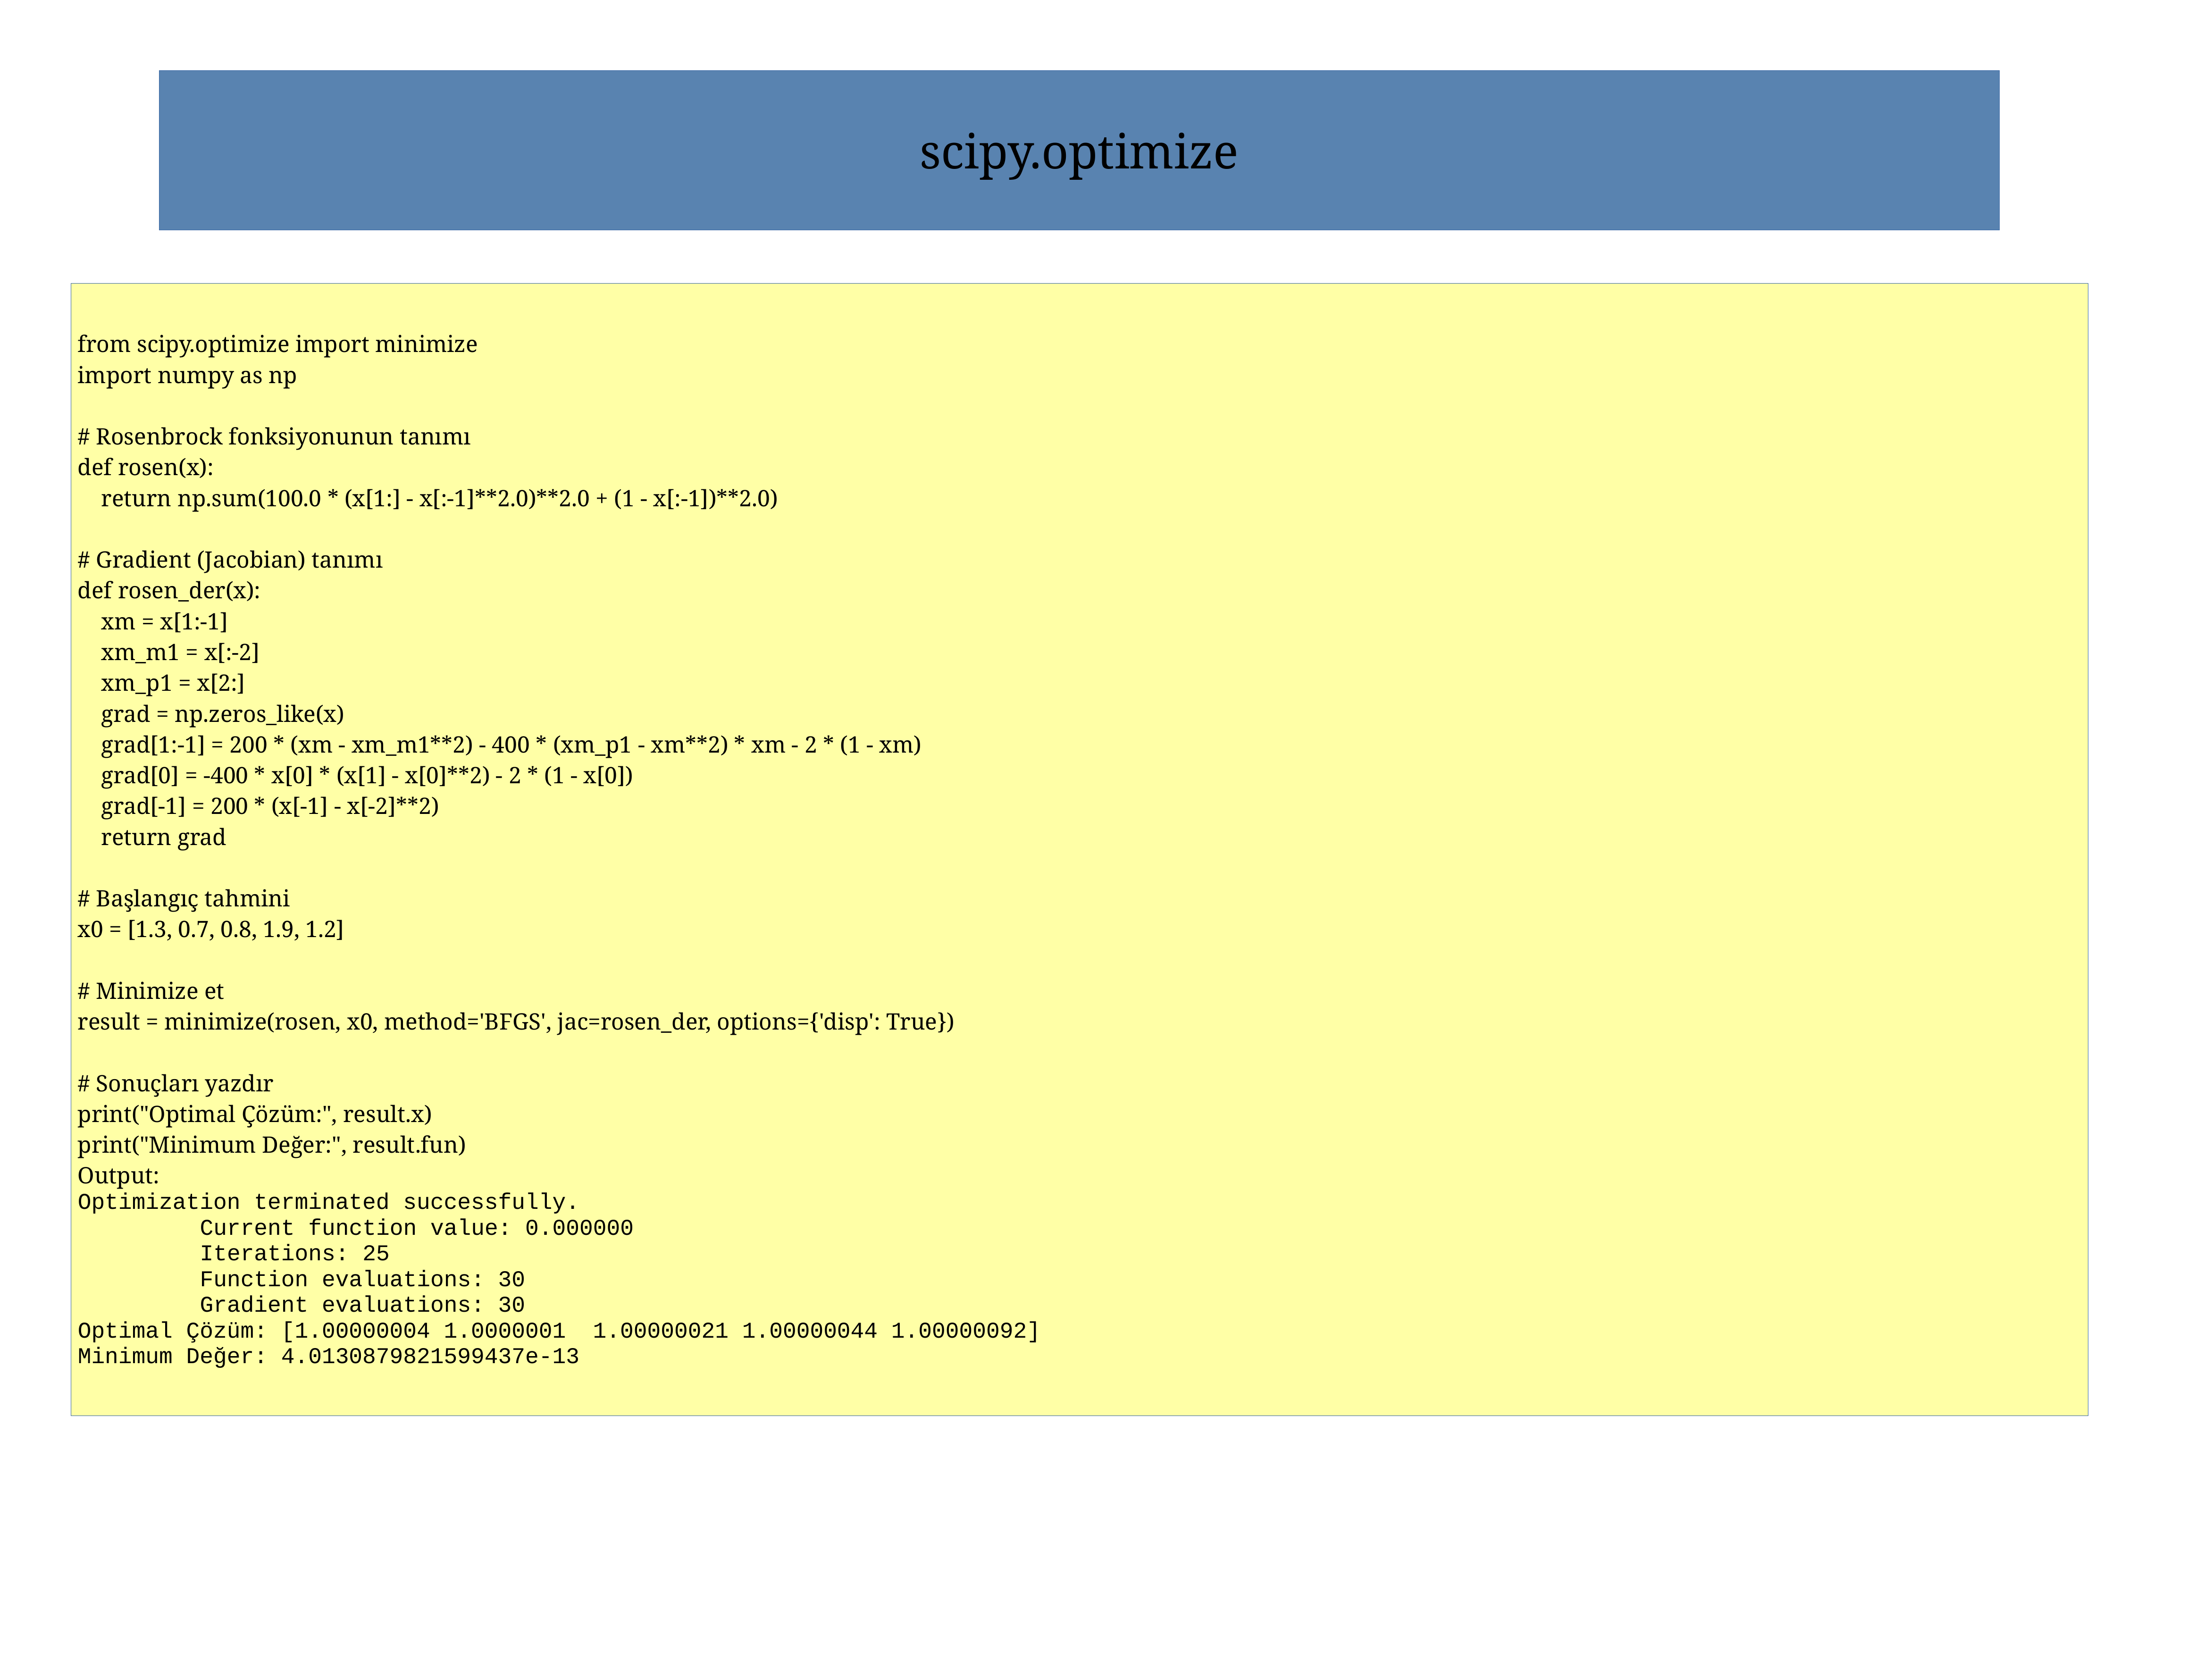

scipy.optimize
from scipy.optimize import minimize
import numpy as np
# Rosenbrock fonksiyonunun tanımı
def rosen(x):
 return np.sum(100.0 * (x[1:] - x[:-1]**2.0)**2.0 + (1 - x[:-1])**2.0)
# Gradient (Jacobian) tanımı
def rosen_der(x):
 xm = x[1:-1]
 xm_m1 = x[:-2]
 xm_p1 = x[2:]
 grad = np.zeros_like(x)
 grad[1:-1] = 200 * (xm - xm_m1**2) - 400 * (xm_p1 - xm**2) * xm - 2 * (1 - xm)
 grad[0] = -400 * x[0] * (x[1] - x[0]**2) - 2 * (1 - x[0])
 grad[-1] = 200 * (x[-1] - x[-2]**2)
 return grad
# Başlangıç tahmini
x0 = [1.3, 0.7, 0.8, 1.9, 1.2]
# Minimize et
result = minimize(rosen, x0, method='BFGS', jac=rosen_der, options={'disp': True})
# Sonuçları yazdır
print("Optimal Çözüm:", result.x)
print("Minimum Değer:", result.fun)
Output:
Optimization terminated successfully.
 Current function value: 0.000000
 Iterations: 25
 Function evaluations: 30
 Gradient evaluations: 30
Optimal Çözüm: [1.00000004 1.0000001 1.00000021 1.00000044 1.00000092]
Minimum Değer: 4.0130879821599437e-13